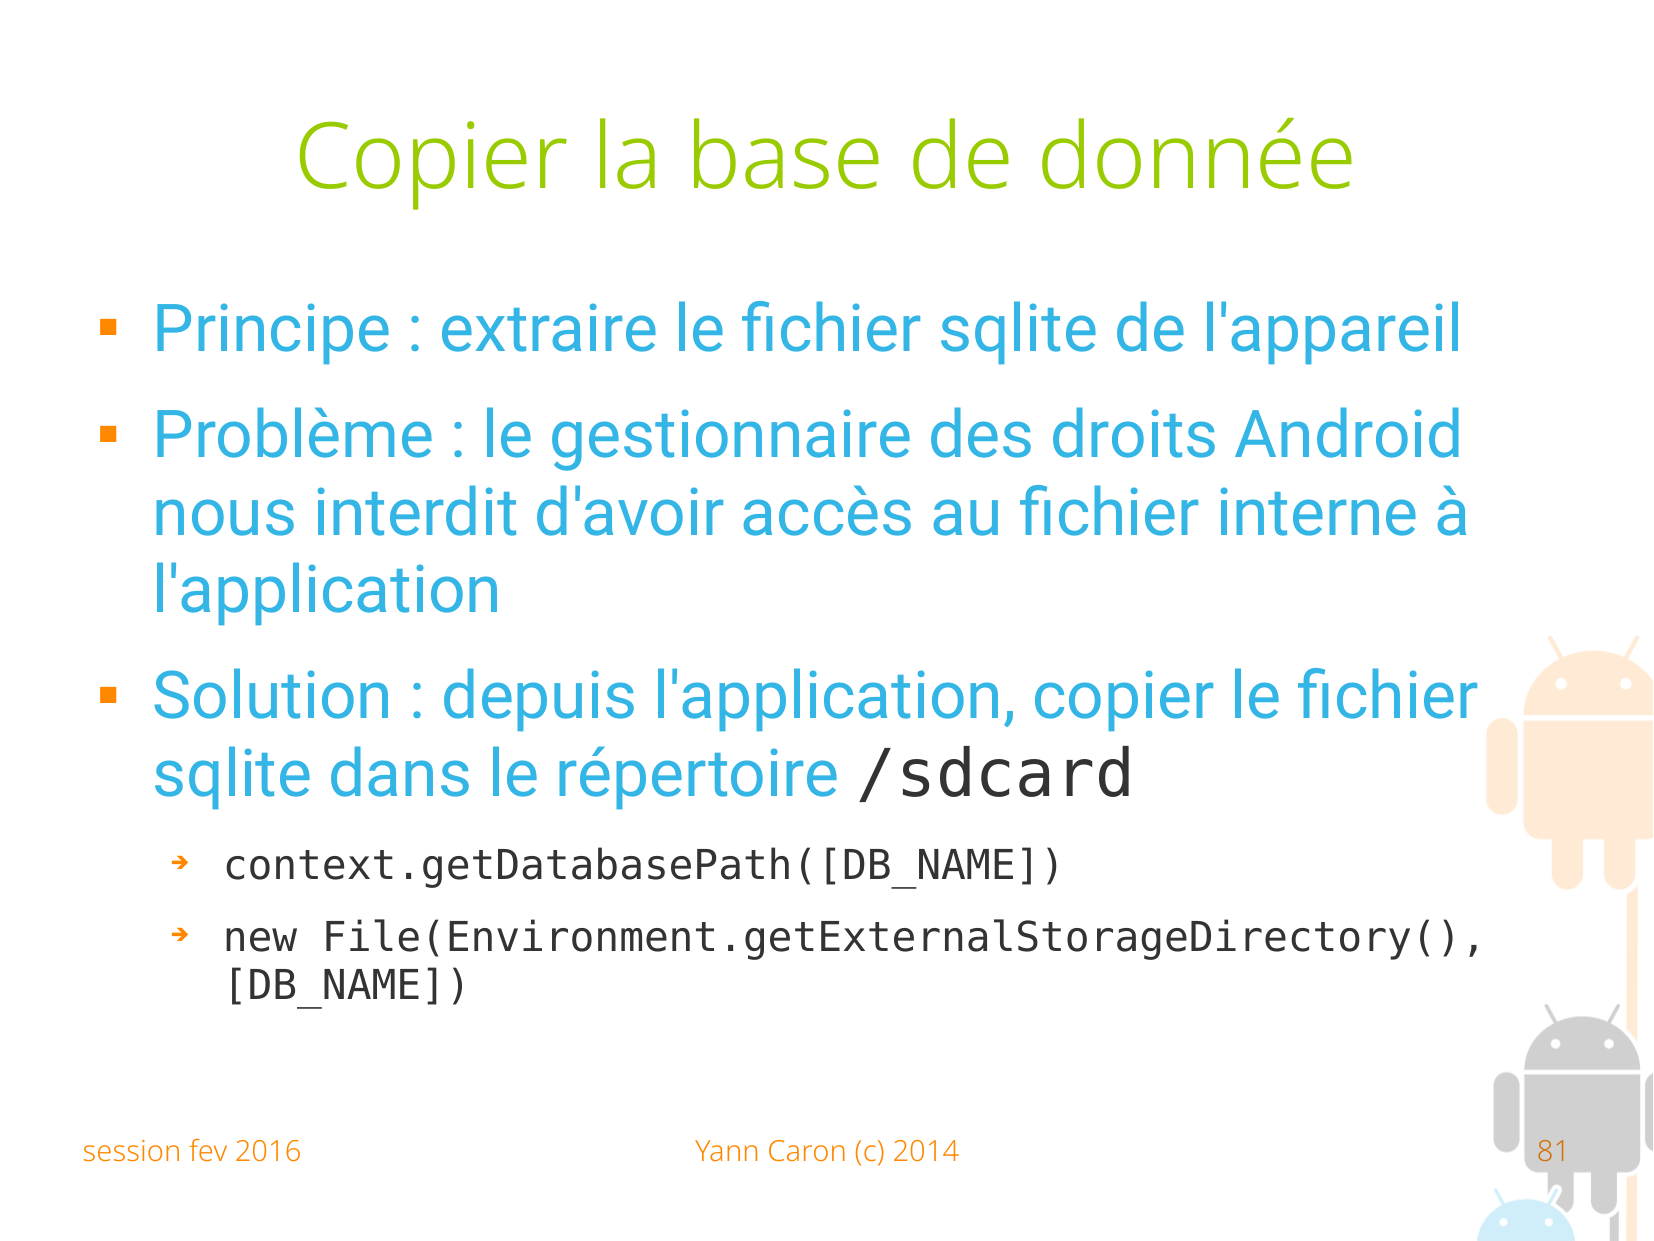

# Copier la base de donnée
Principe : extraire le fichier sqlite de l'appareil
Problème : le gestionnaire des droits Android nous interdit d'avoir accès au fichier interne à l'application
Solution : depuis l'application, copier le fichier sqlite dans le répertoire /sdcard
context.getDatabasePath([DB_NAME])
new File(Environment.getExternalStorageDirectory(), [DB_NAME])
session fev 2016
Yann Caron (c) 2014
81